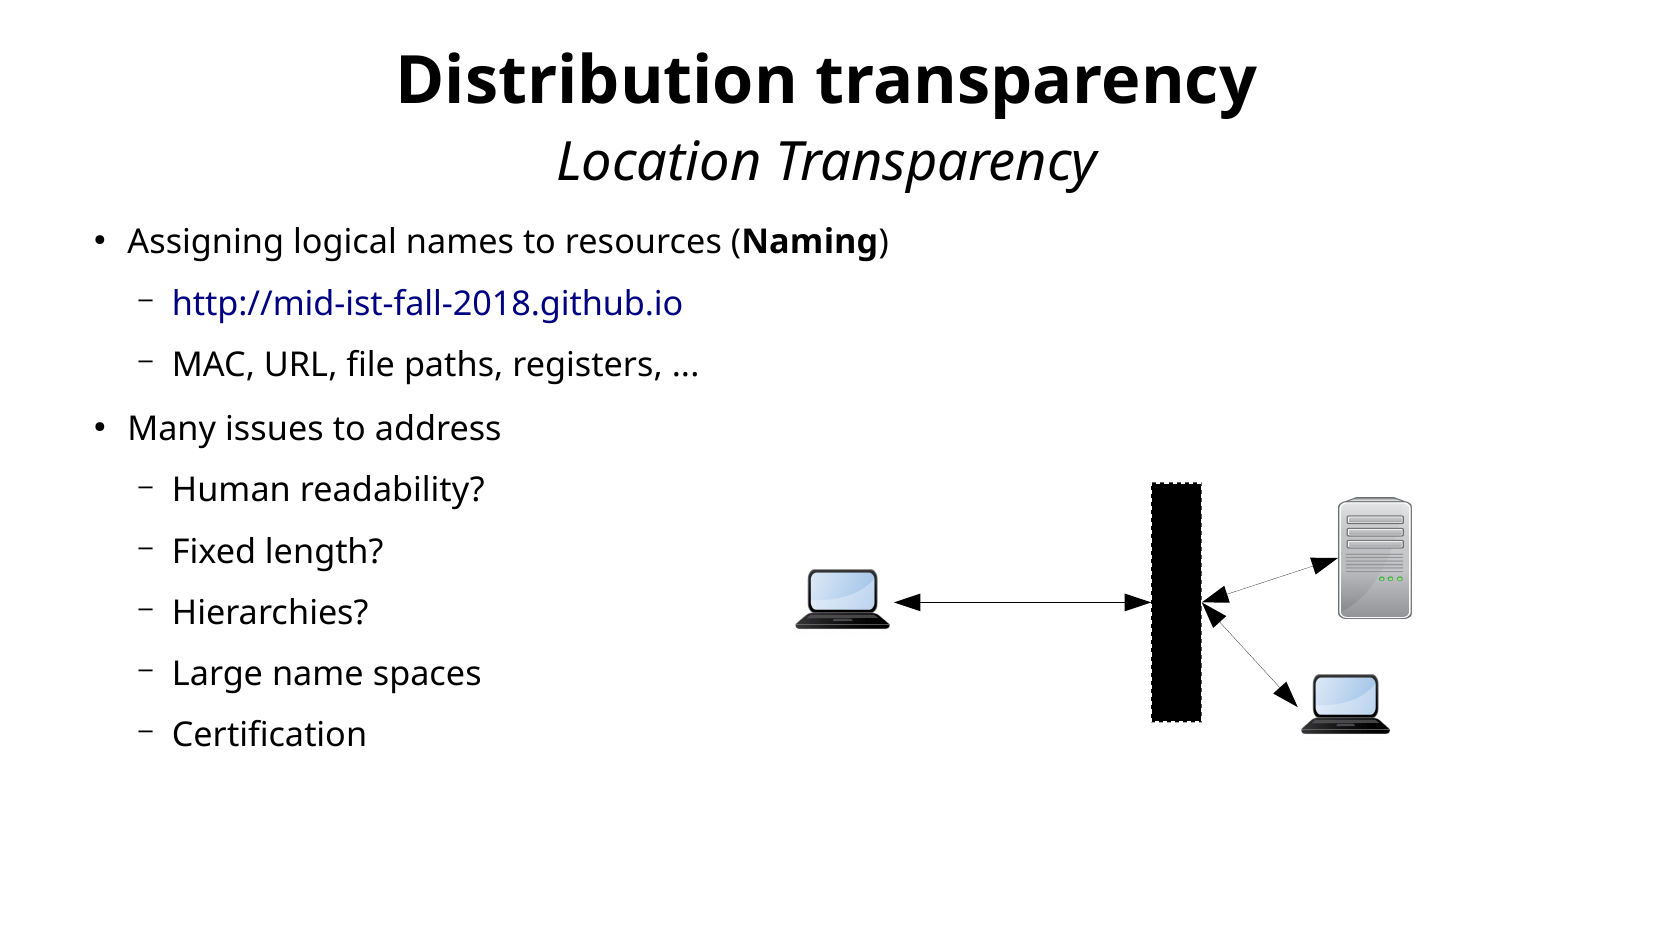

Distribution transparency
Location Transparency
# Assigning logical names to resources (Naming)
http://mid-ist-fall-2018.github.io
MAC, URL, file paths, registers, ...
Many issues to address
Human readability?
Fixed length?
Hierarchies?
Large name spaces
Certification